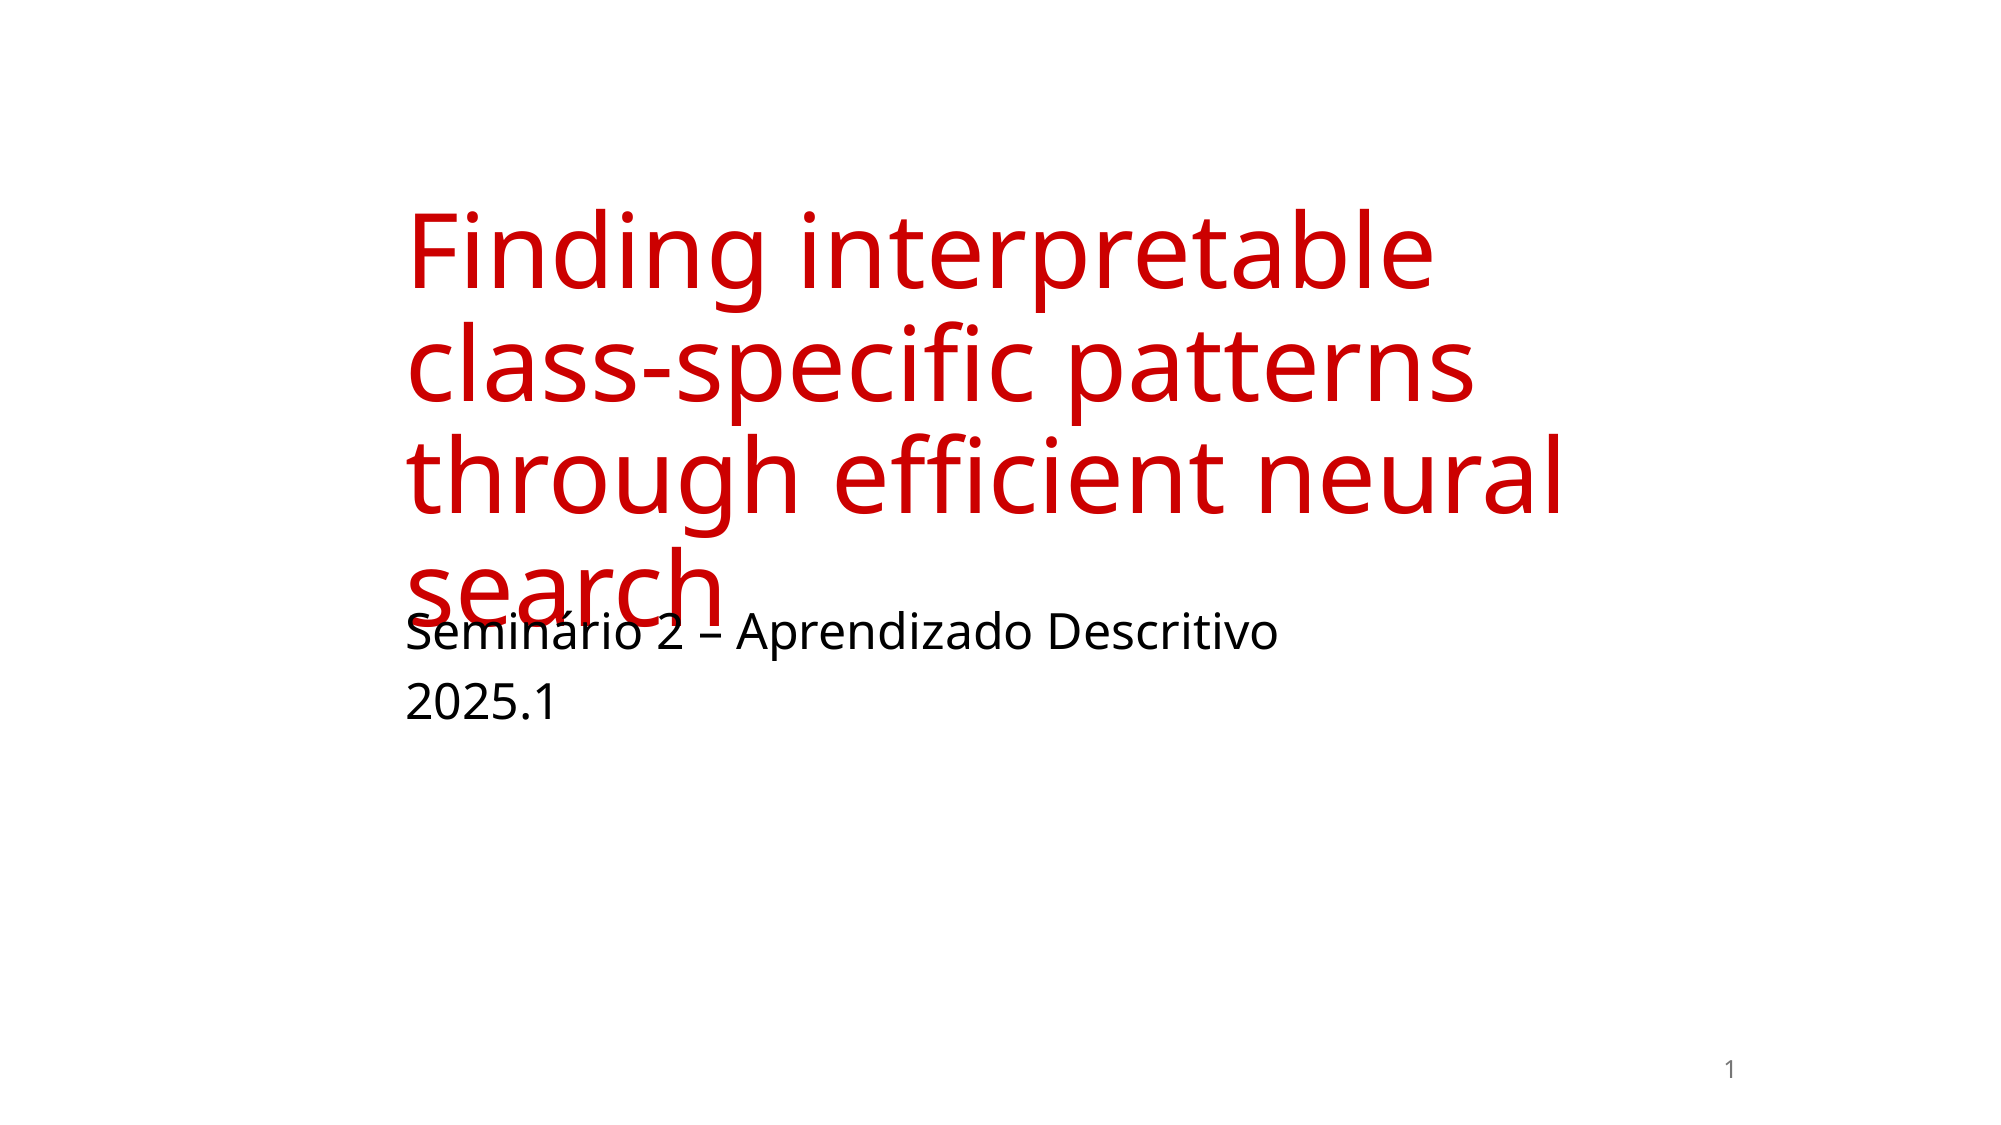

# Finding interpretable class-specific patterns through efficient neural search
Seminário 2 – Aprendizado Descritivo
2025.1